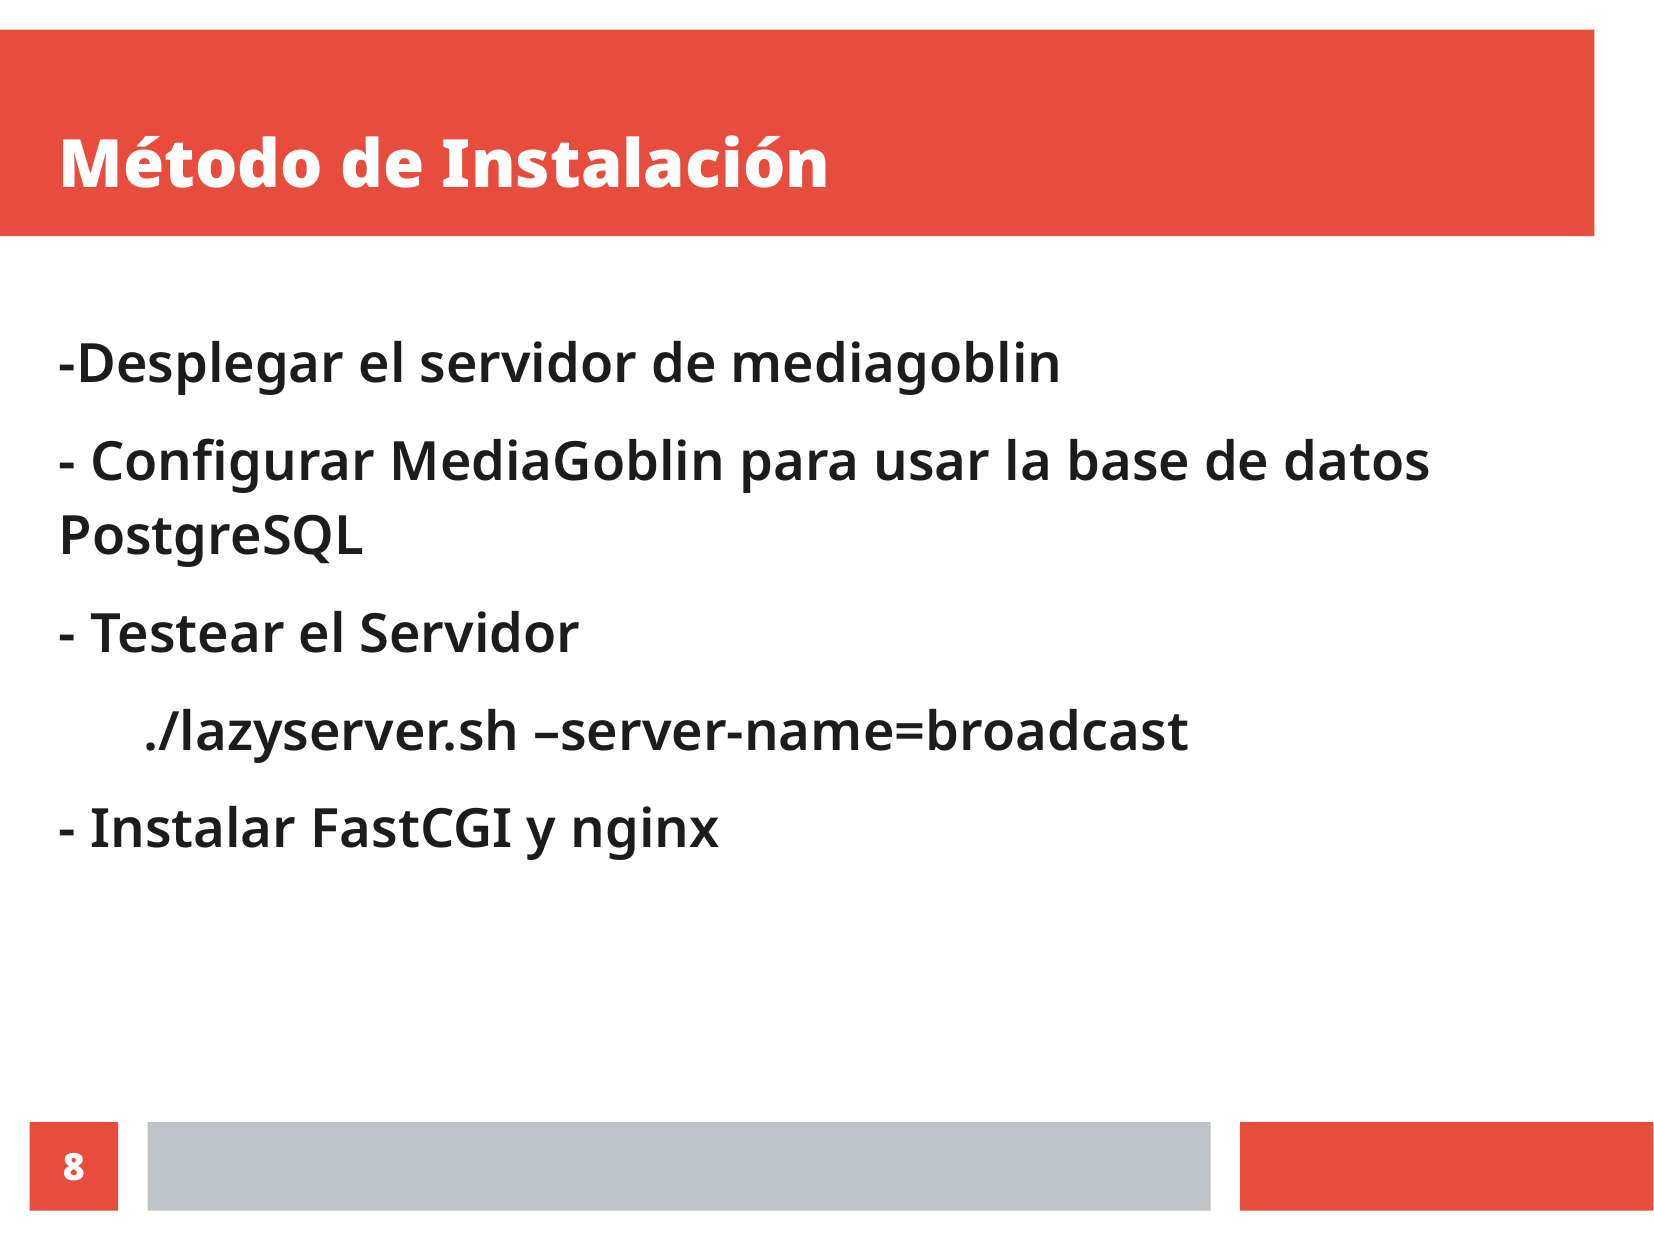

# Método de Instalación
-Desplegar el servidor de mediagoblin
- Configurar MediaGoblin para usar la base de datos PostgreSQL
- Testear el Servidor
 ./lazyserver.sh –server-name=broadcast
- Instalar FastCGI y nginx
8